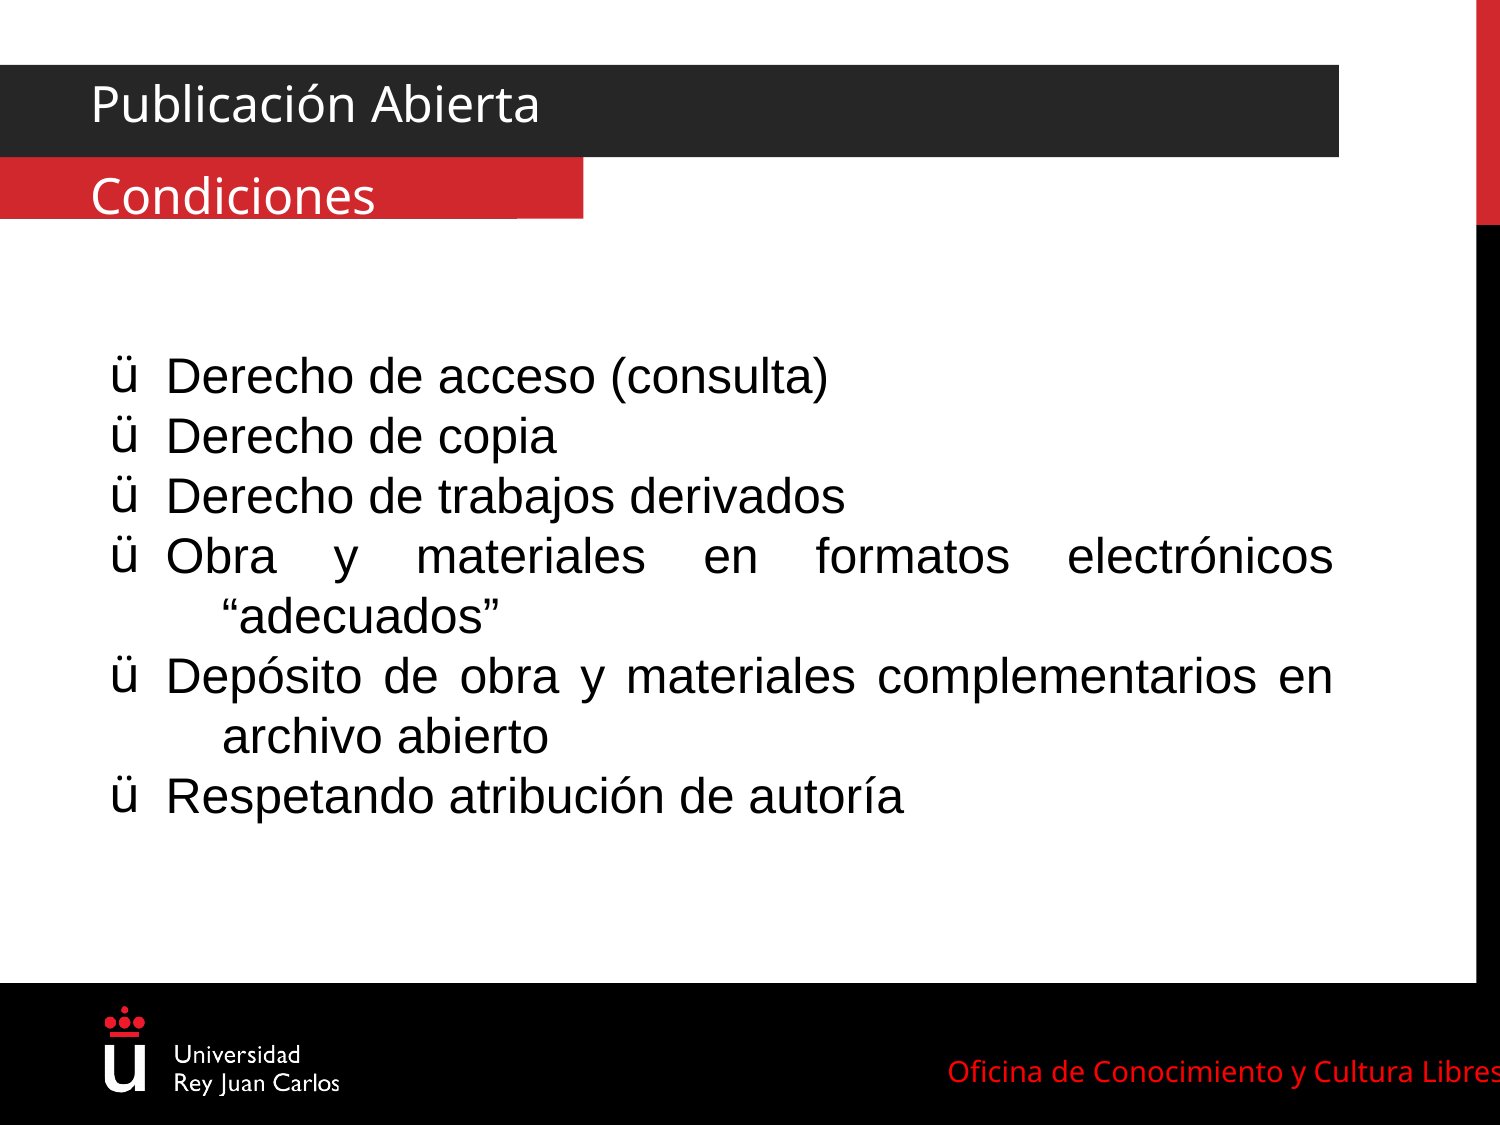

Publicación Abierta
# 1. CAMPUS DE MÓSTOLES
	Subtítulo 1
	Condiciones
Derecho de acceso (consulta)
Derecho de copia
Derecho de trabajos derivados
Obra y materiales en formatos electrónicos “adecuados”
Depósito de obra y materiales complementarios en archivo abierto
Respetando atribución de autoría
Oficina de Conocimiento y Cultura Libres